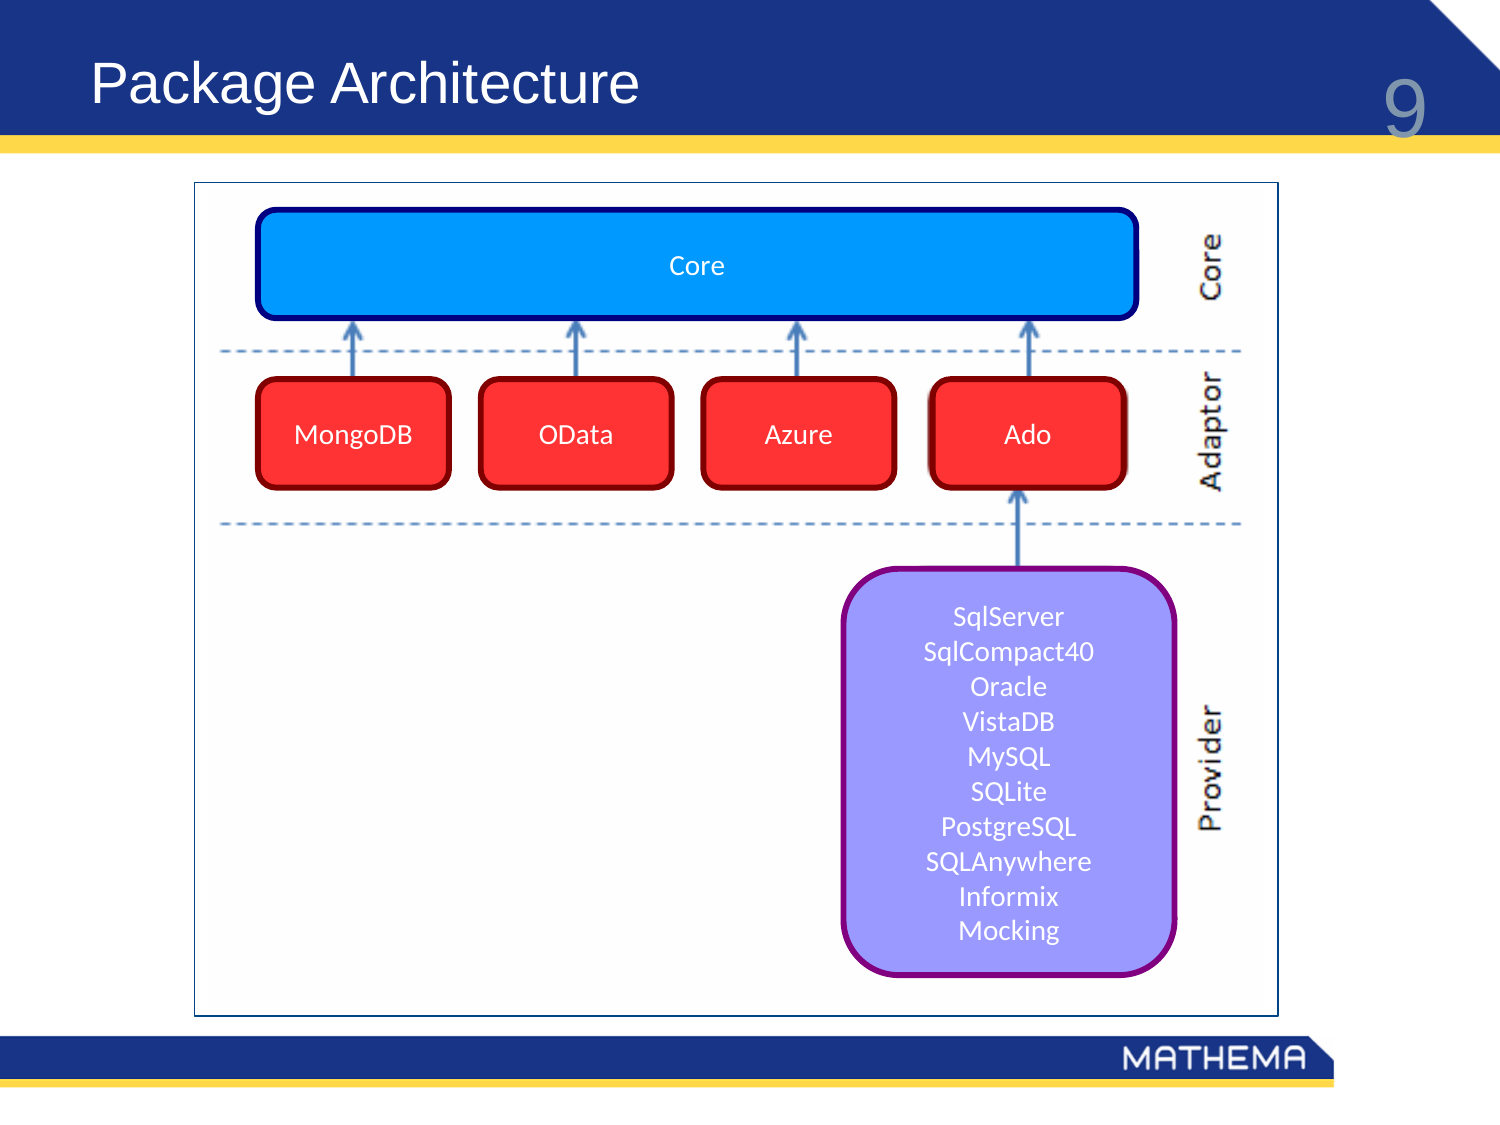

# Package Architecture
9
Core
MongoDB
OData
Azure
Ado
SqlServer
SqlCompact40
Oracle
VistaDB
MySQL
SQLite
PostgreSQL
SQLAnywhere
Informix
Mocking